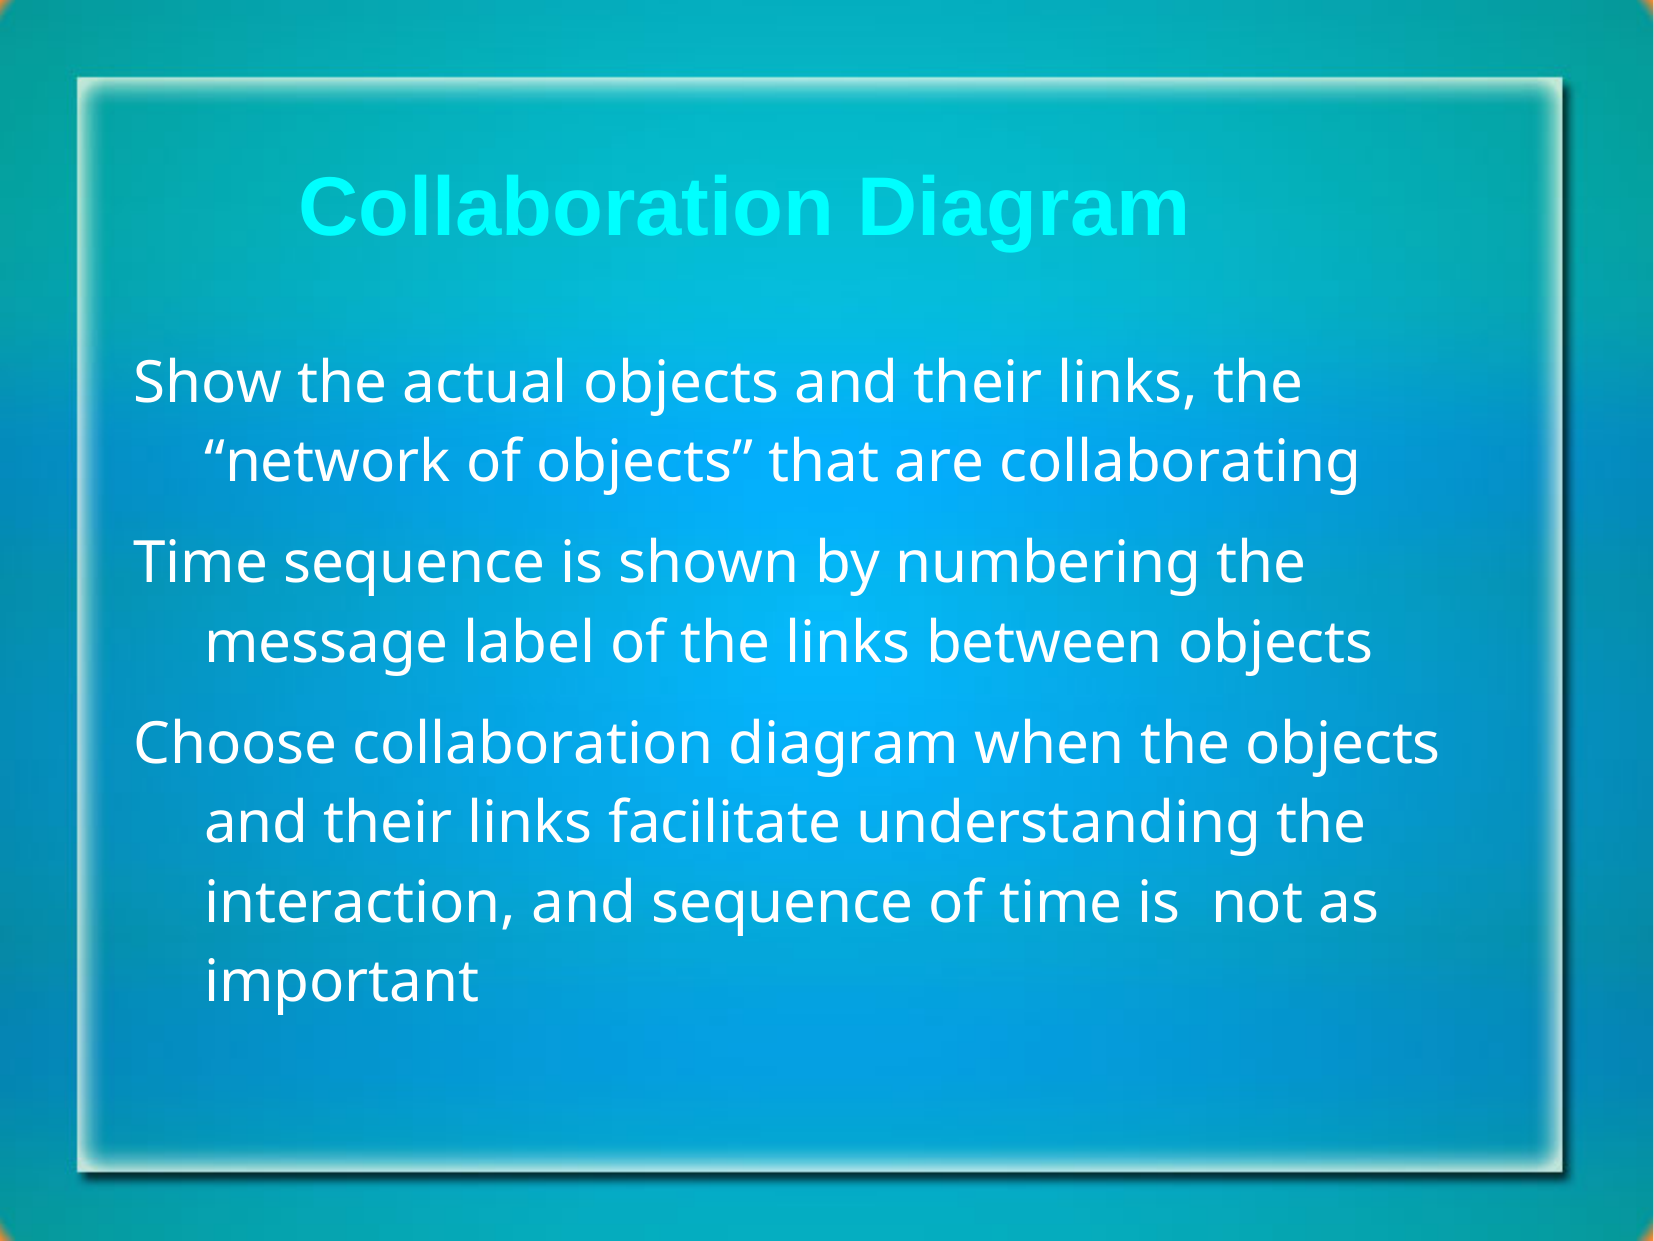

# Collaboration Diagram
Show the actual objects and their links, the “network of objects” that are collaborating
Time sequence is shown by numbering the message label of the links between objects
Choose collaboration diagram when the objects and their links facilitate understanding the interaction, and sequence of time is not as important